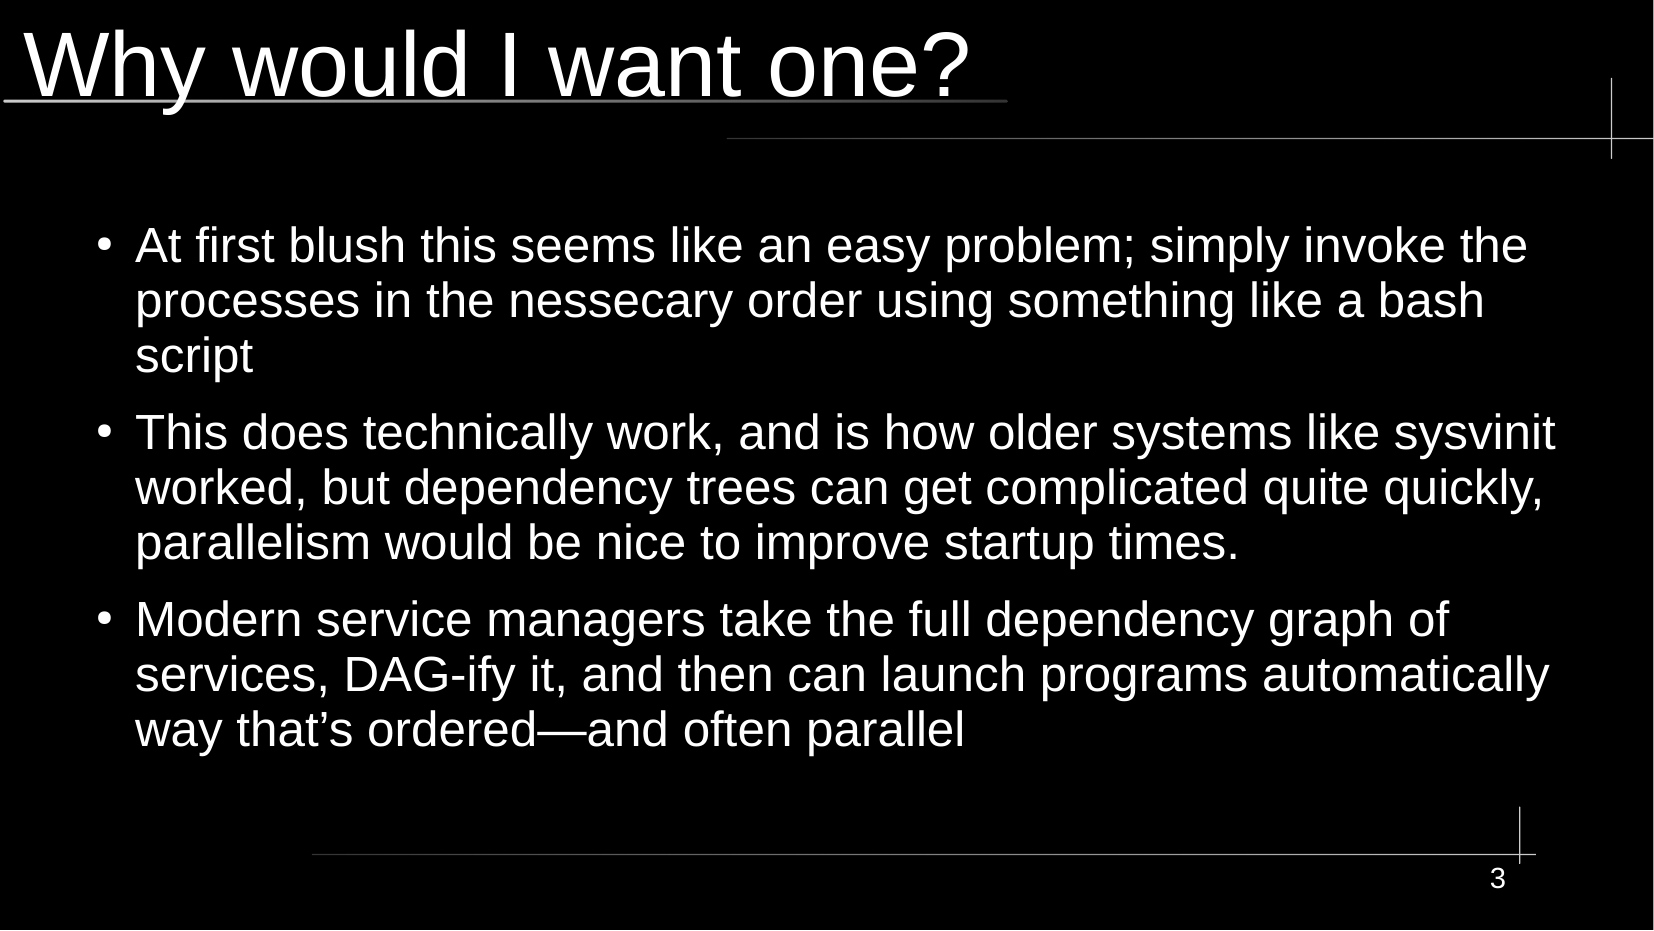

# Why would I want one?
At first blush this seems like an easy problem; simply invoke the processes in the nessecary order using something like a bash script
This does technically work, and is how older systems like sysvinit worked, but dependency trees can get complicated quite quickly, parallelism would be nice to improve startup times.
Modern service managers take the full dependency graph of services, DAG-ify it, and then can launch programs automatically way that’s ordered—and often parallel
3